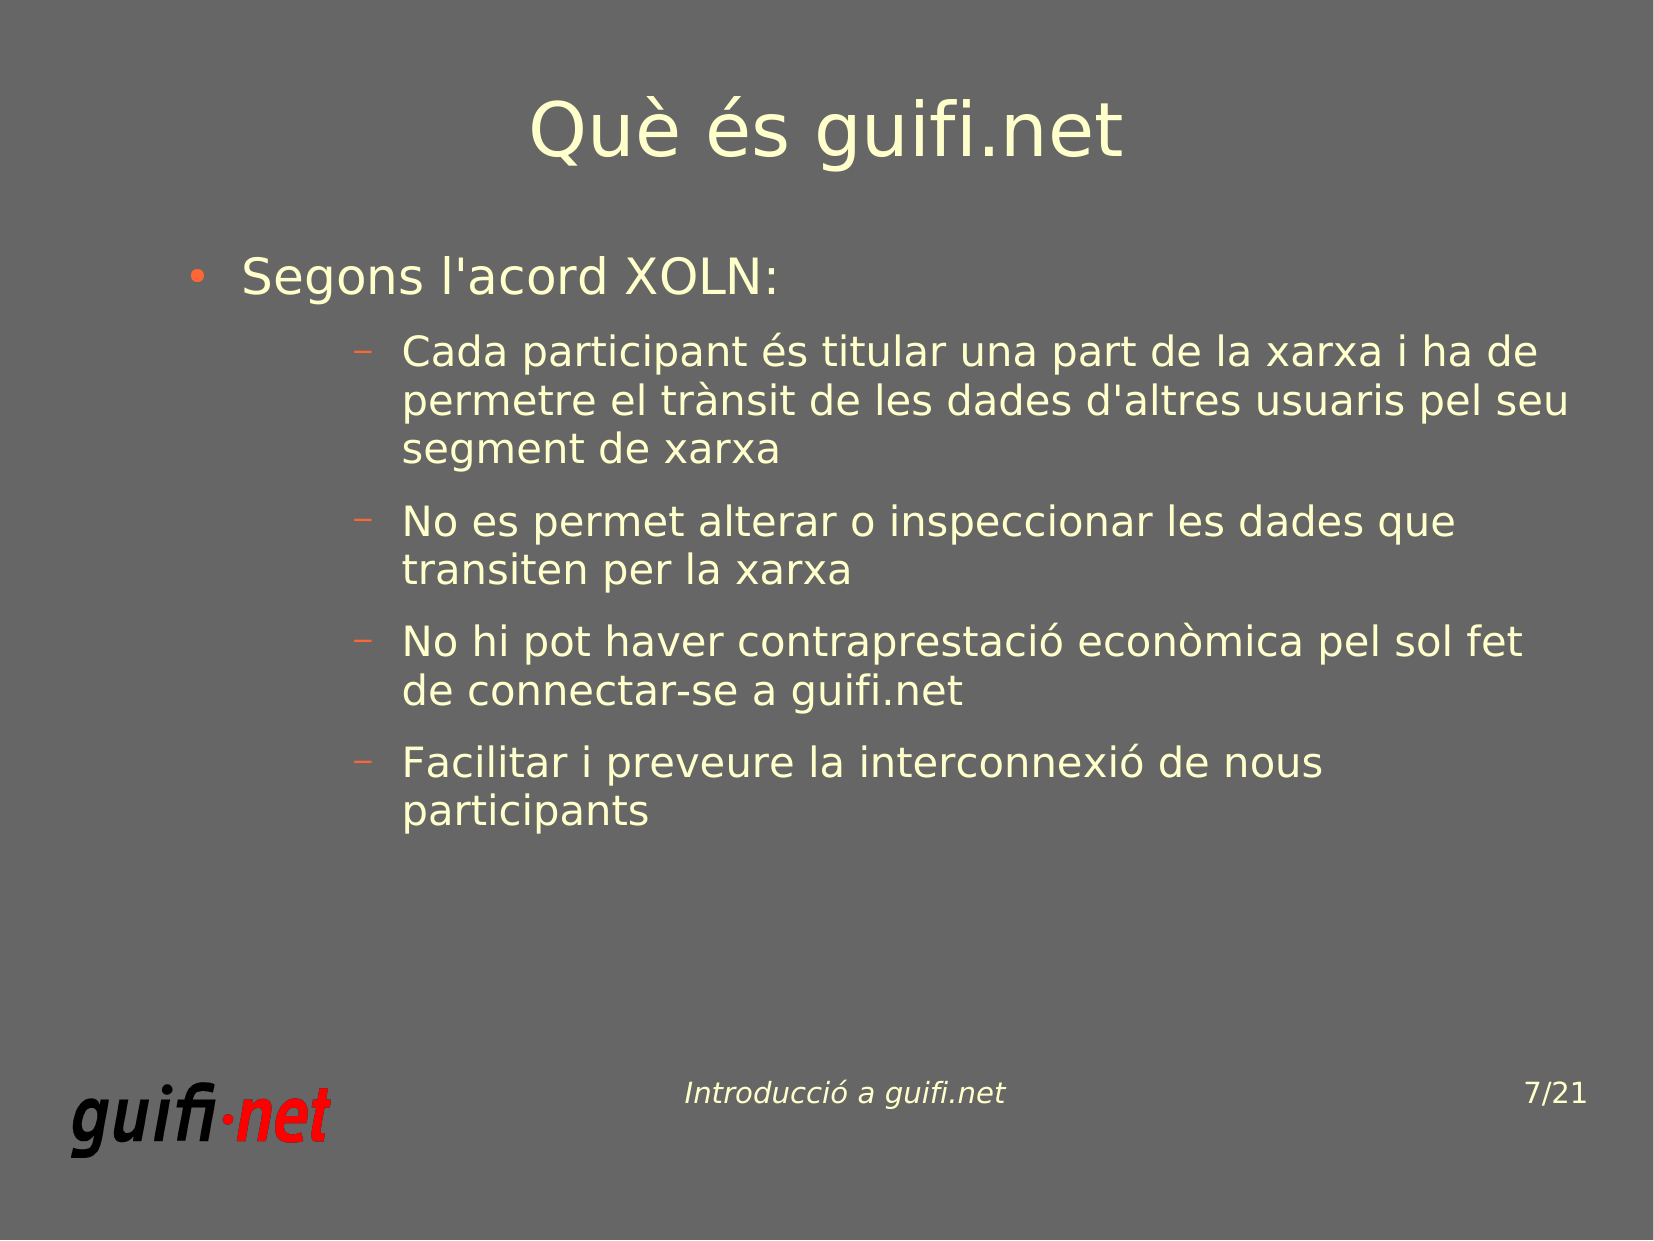

# Què és guifi.net
Segons l'acord XOLN:
Cada participant és titular una part de la xarxa i ha de permetre el trànsit de les dades d'altres usuaris pel seu segment de xarxa
No es permet alterar o inspeccionar les dades que transiten per la xarxa
No hi pot haver contraprestació econòmica pel sol fet de connectar-se a guifi.net
Facilitar i preveure la interconnexió de nous participants
7